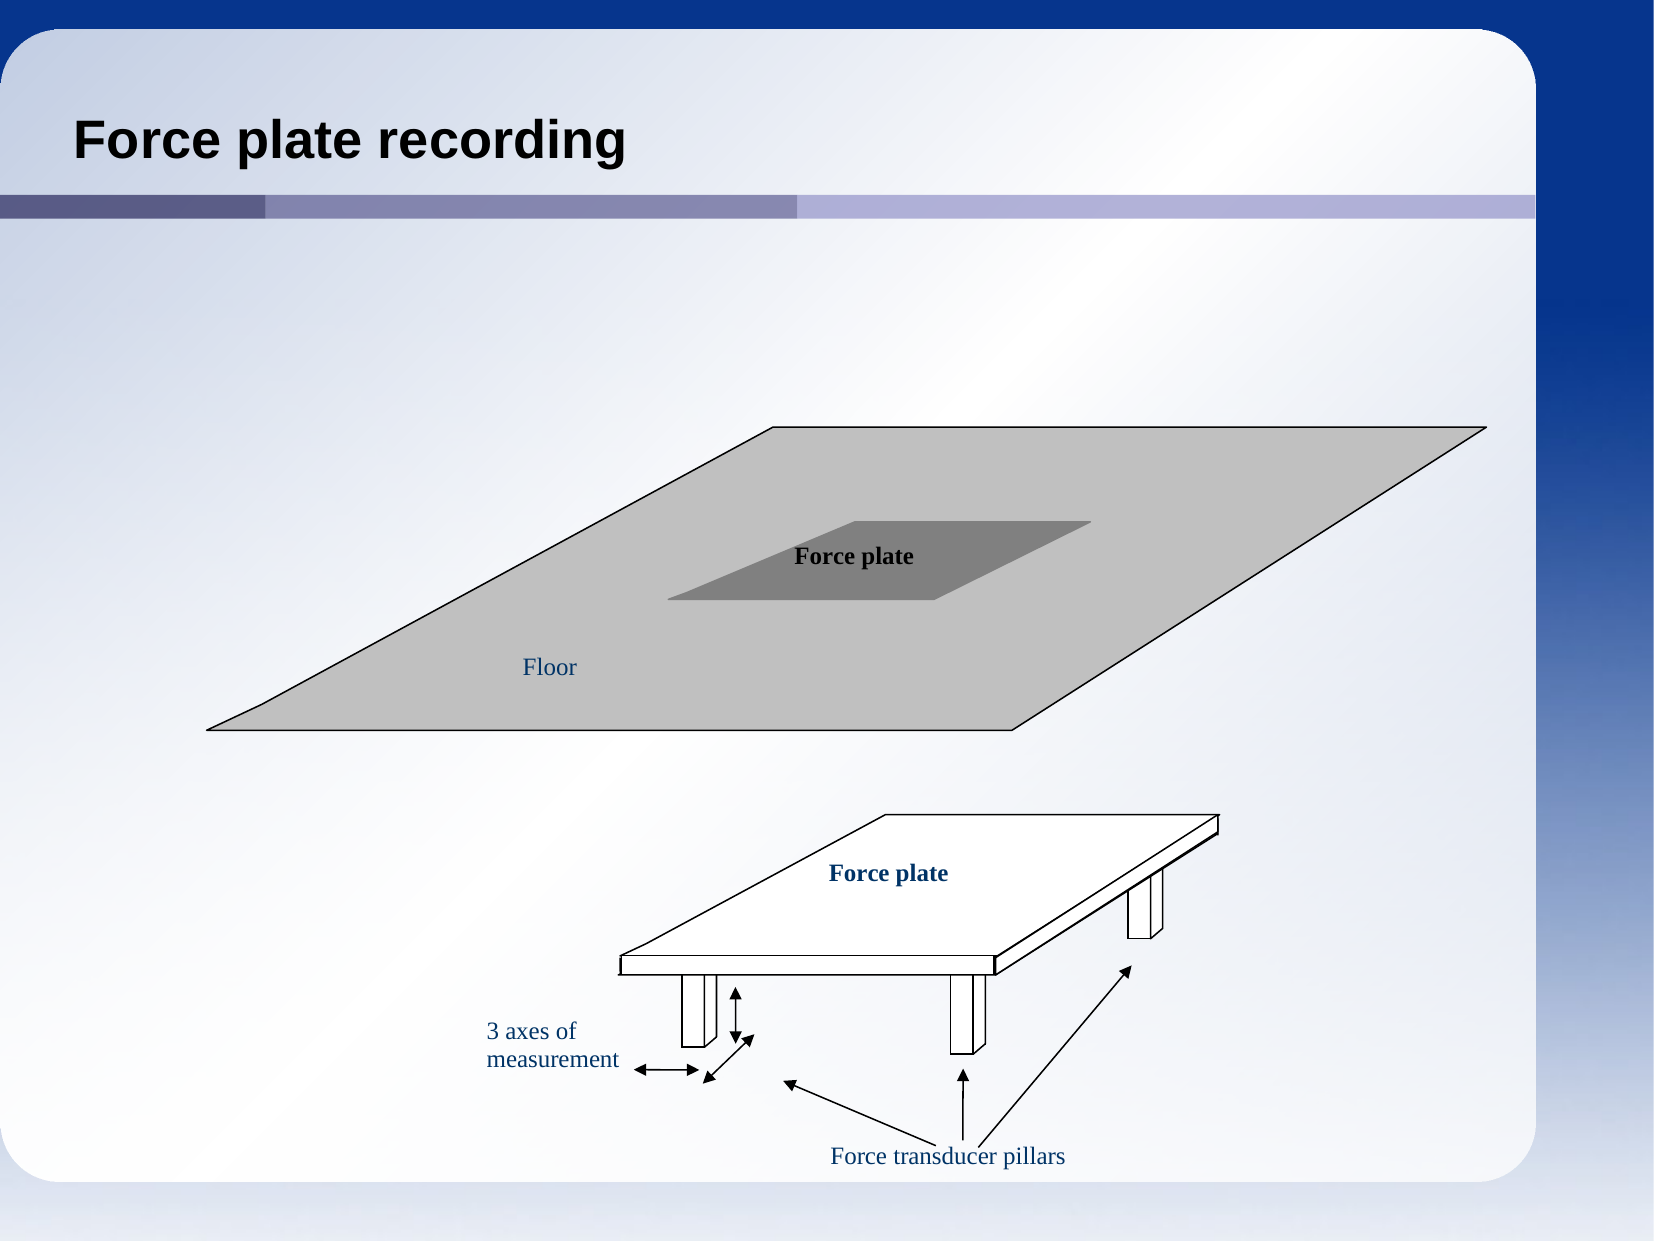

# Force plate recording
Force plate
Floor
Force plate
3 axes of measurement
Force transducer pillars